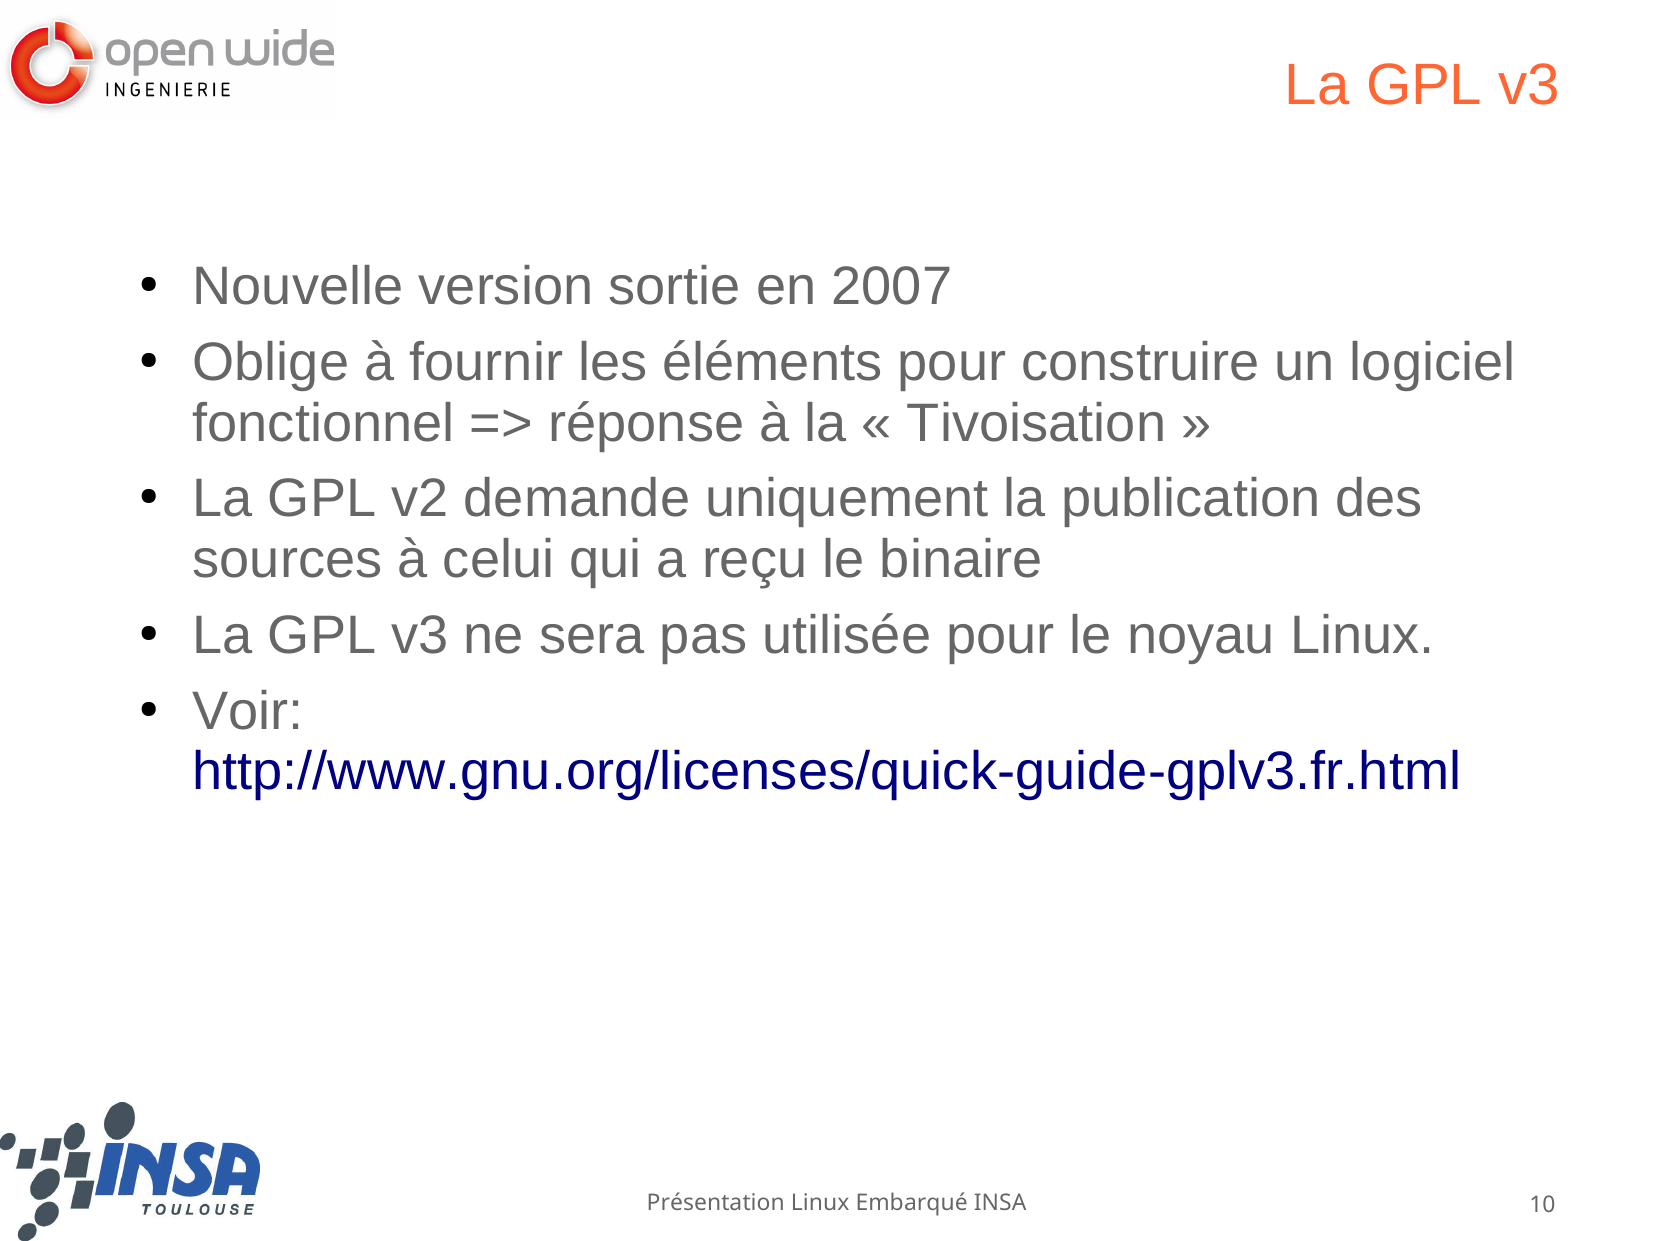

# La GPL v3
Nouvelle version sortie en 2007
Oblige à fournir les éléments pour construire un logiciel fonctionnel => réponse à la « Tivoisation »
La GPL v2 demande uniquement la publication des sources à celui qui a reçu le binaire
La GPL v3 ne sera pas utilisée pour le noyau Linux.
Voir: http://www.gnu.org/licenses/quick-guide-gplv3.fr.html